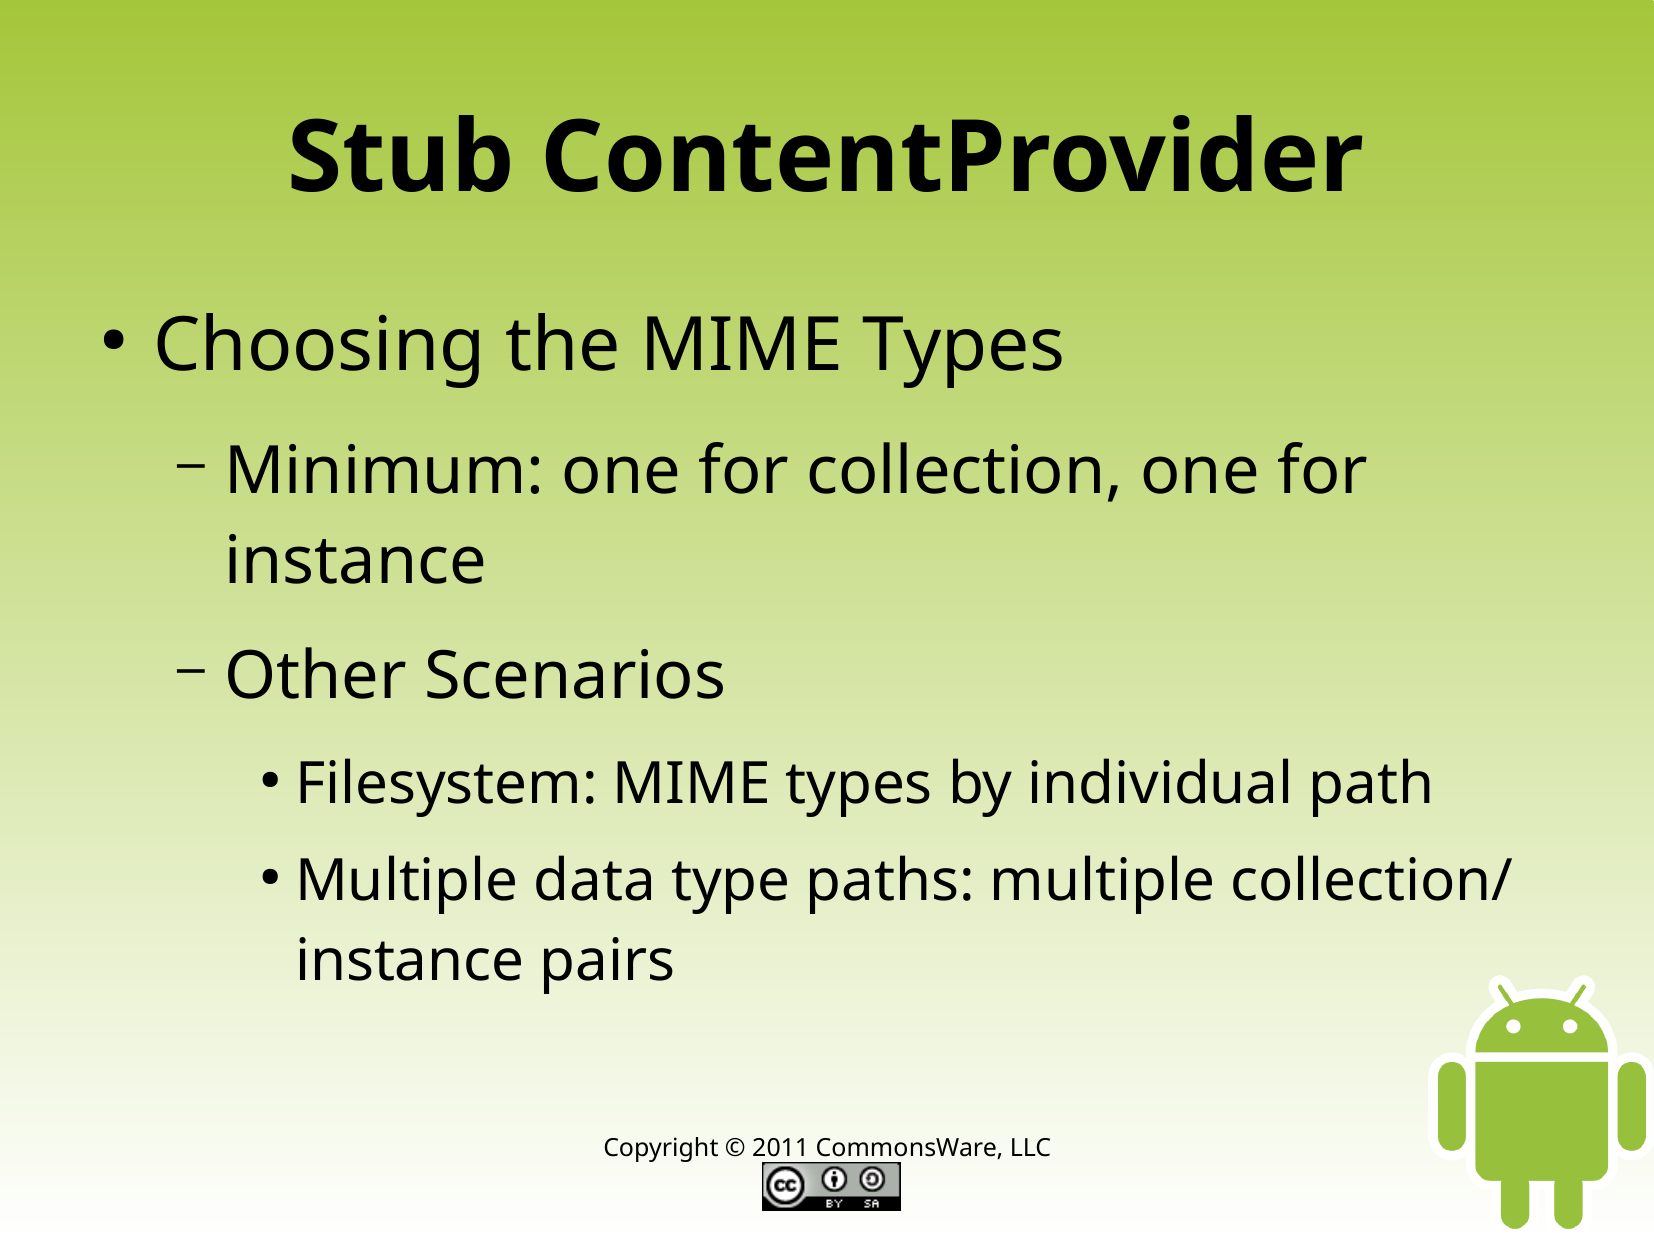

# Stub ContentProvider
Choosing the MIME Types
Minimum: one for collection, one for instance
Other Scenarios
Filesystem: MIME types by individual path
Multiple data type paths: multiple collection/
instance pairs